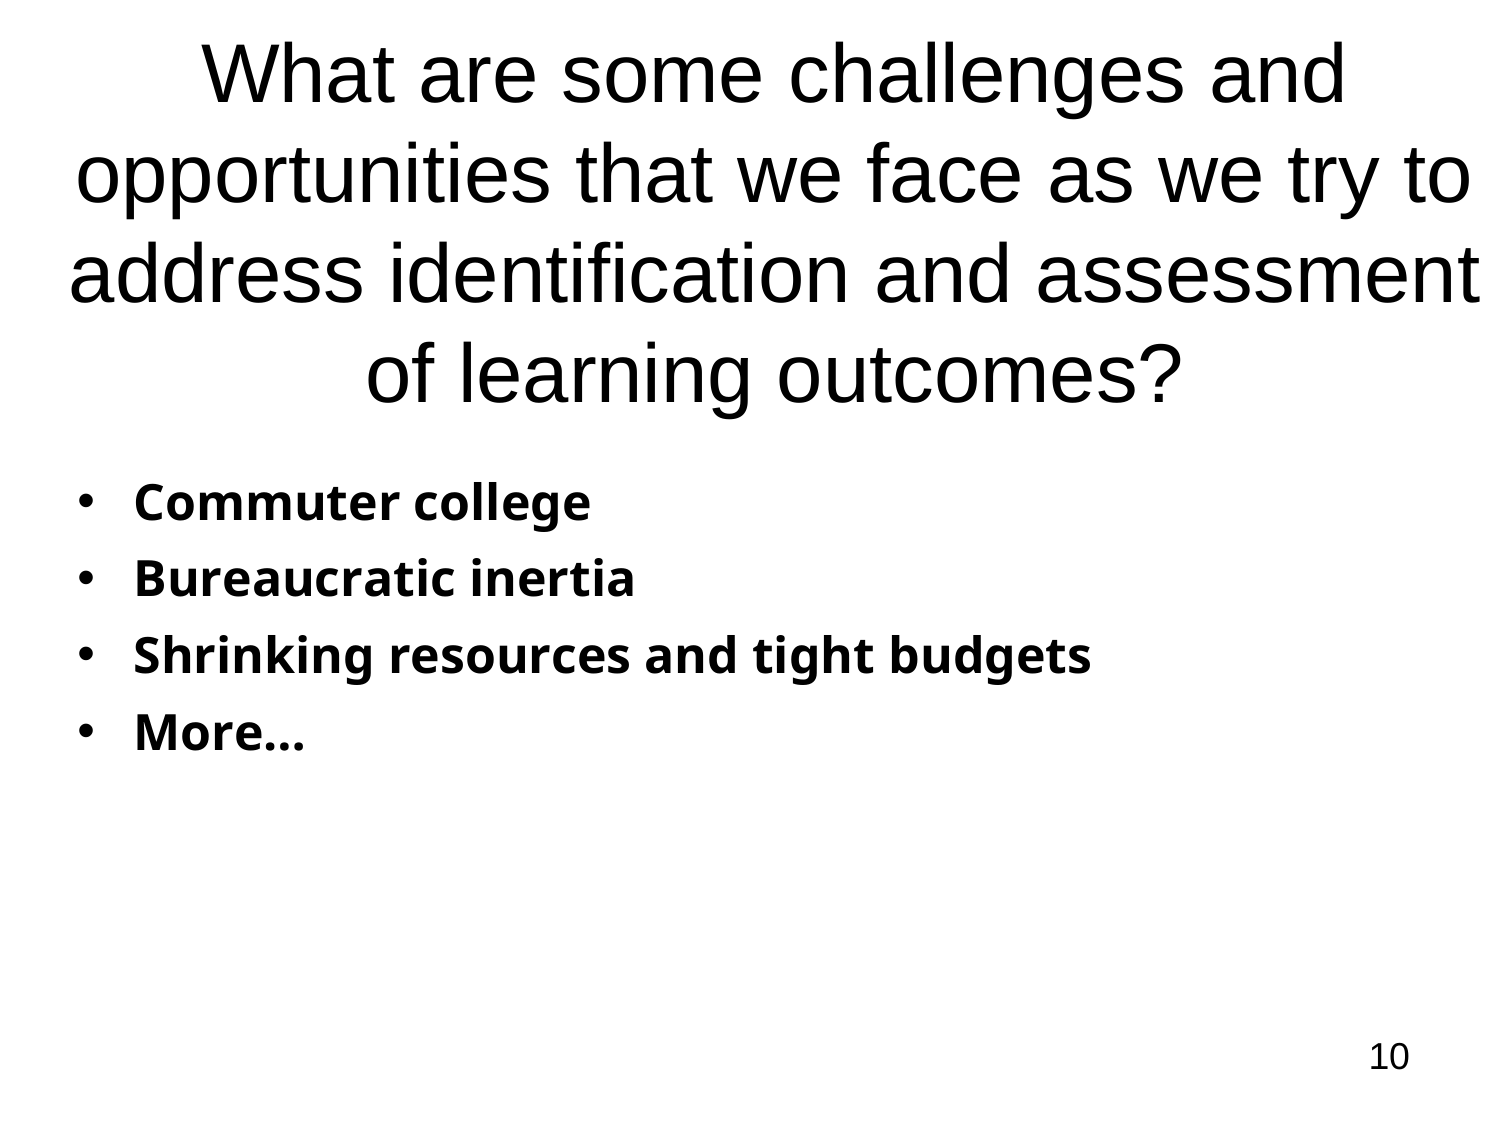

# What are some challenges and opportunities that we face as we try to address identification and assessment of learning outcomes?
Commuter college
Bureaucratic inertia
Shrinking resources and tight budgets
More…
10